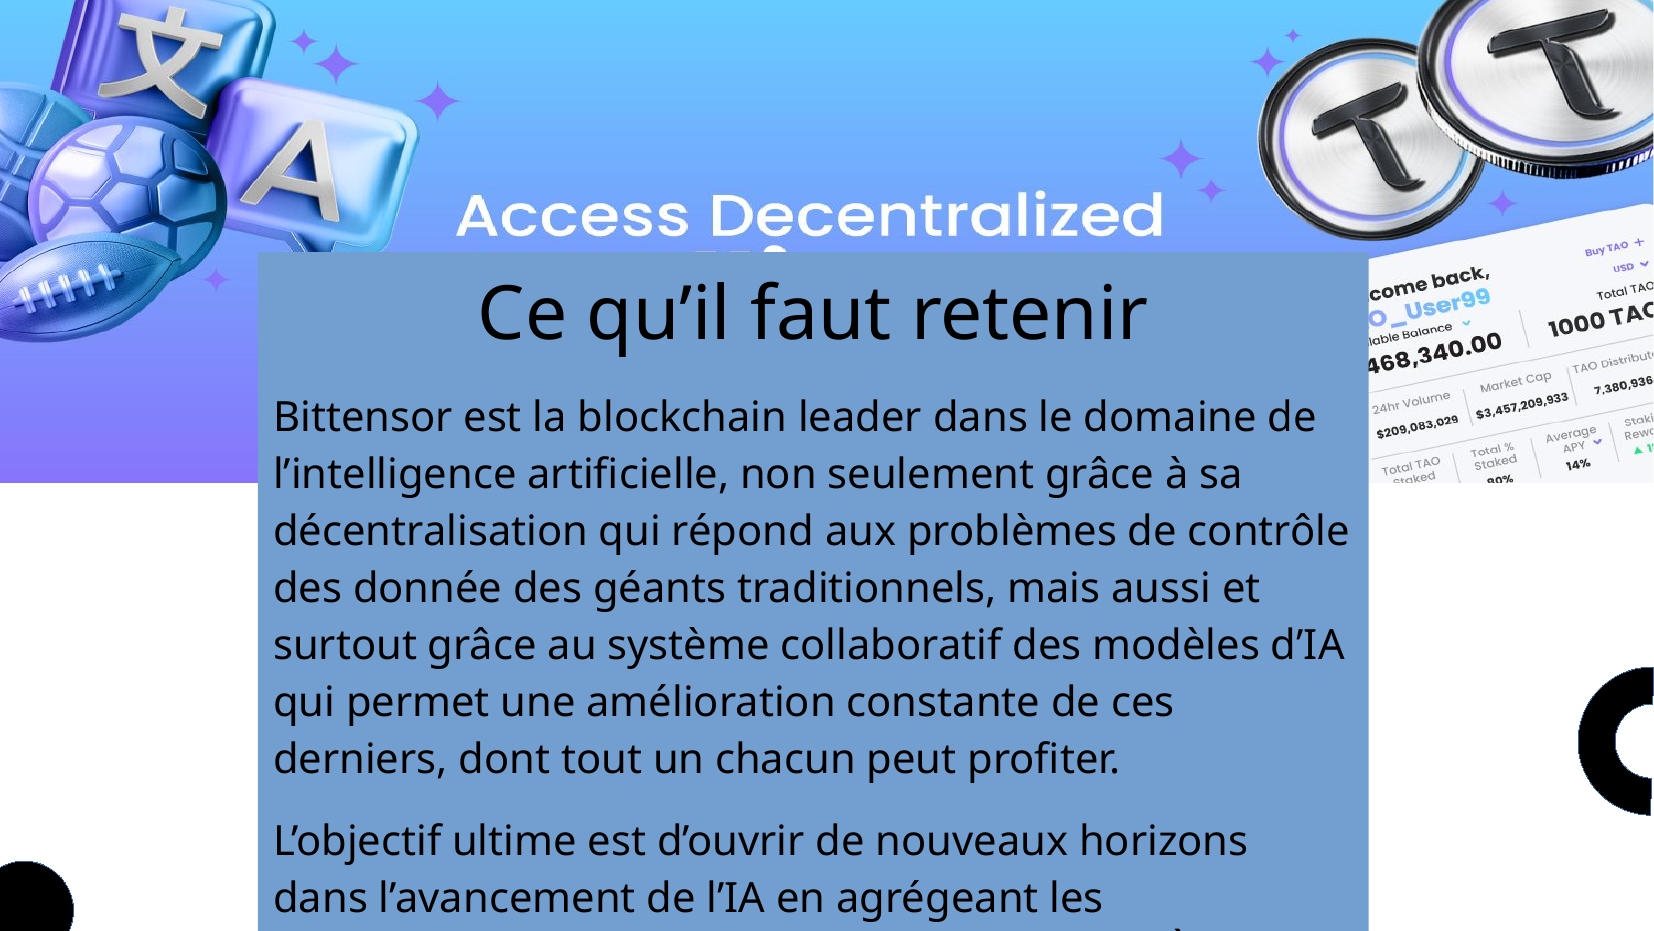

Ce qu’il faut retenir
Bittensor est la blockchain leader dans le domaine de l’intelligence artificielle, non seulement grâce à sa décentralisation qui répond aux problèmes de contrôle des donnée des géants traditionnels, mais aussi et surtout grâce au système collaboratif des modèles d’IA qui permet une amélioration constante de ces derniers, dont tout un chacun peut profiter.
L’objectif ultime est d’ouvrir de nouveaux horizons dans l’avancement de l’IA en agrégeant les contributions individuelles de connaissances. À mesure que les ordinateurs contribuent avec leurs modèles d’IA et leur formation au réseau Bittensor, ils sont récompensés avec des TAO.